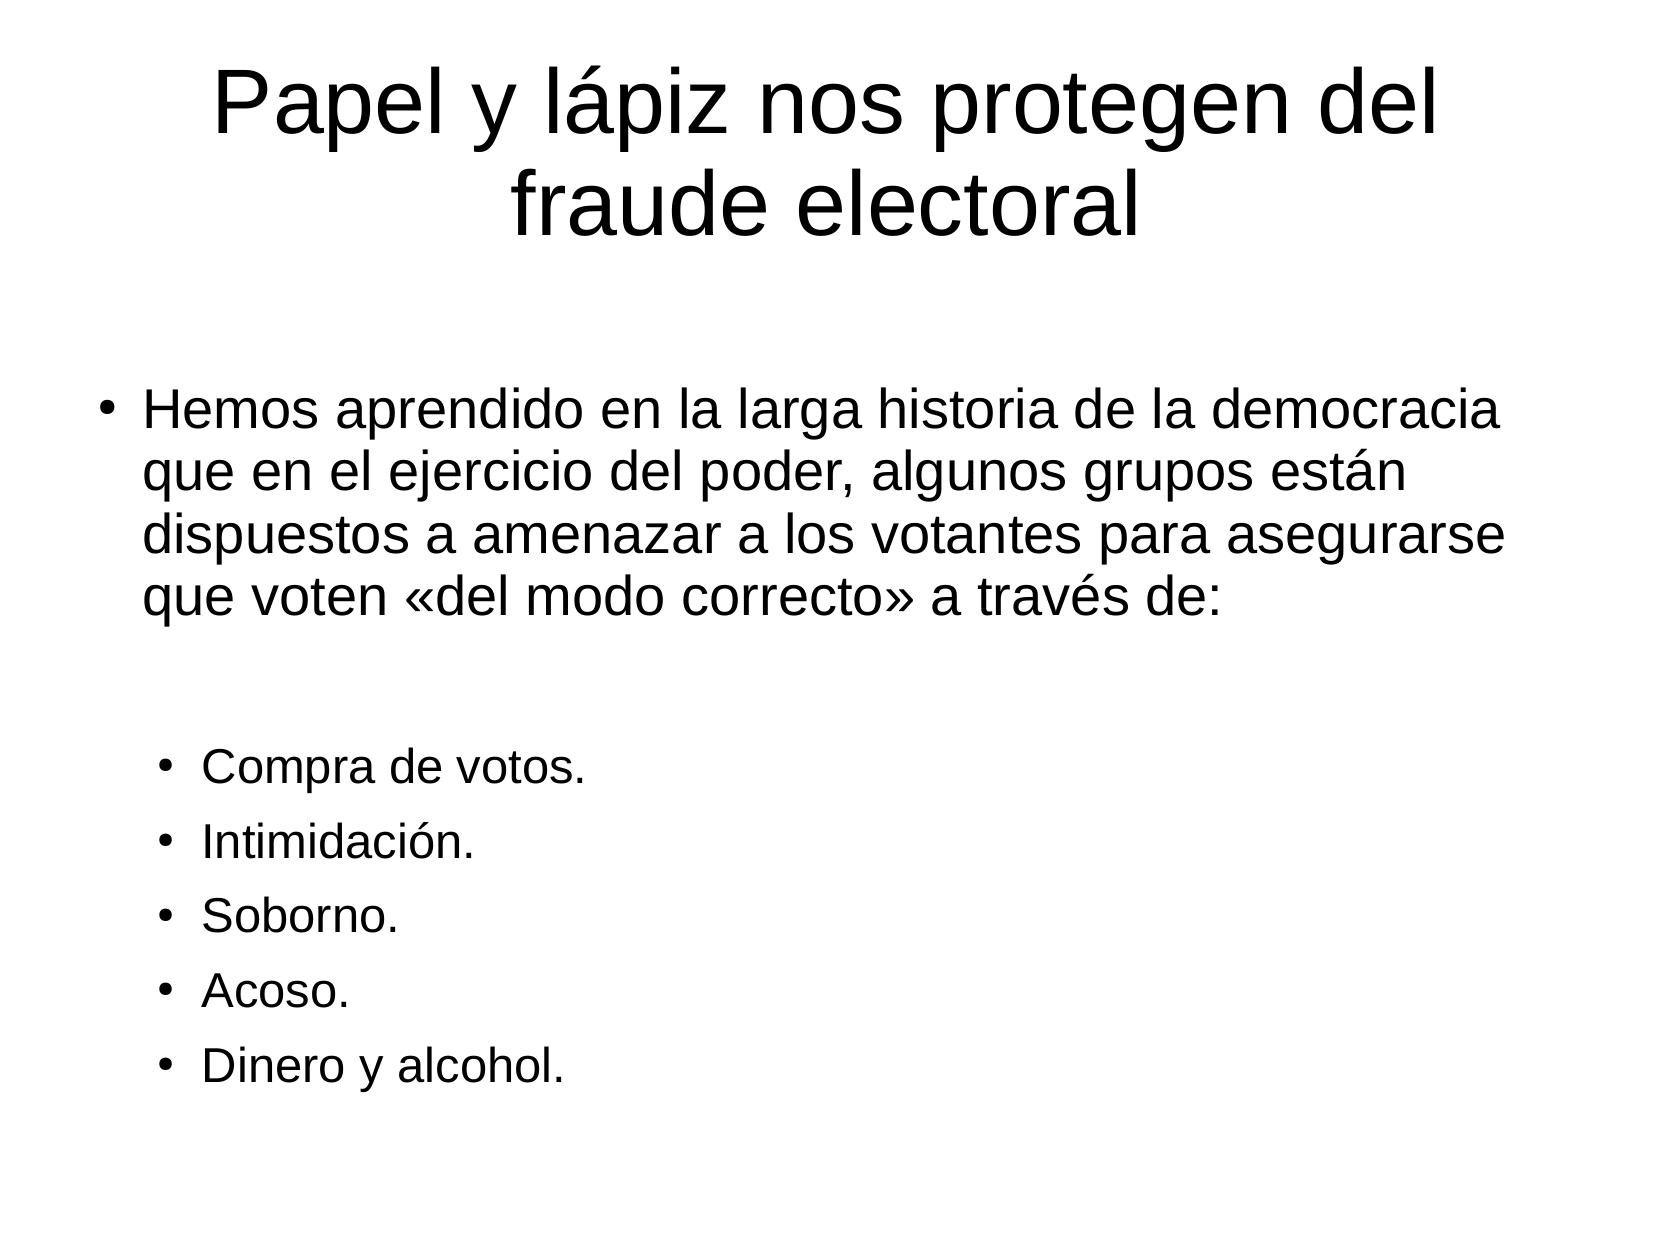

# Papel y lápiz nos protegen del fraude electoral
Hemos aprendido en la larga historia de la democracia que en el ejercicio del poder, algunos grupos están dispuestos a amenazar a los votantes para asegurarse que voten «del modo correcto» a través de:
Compra de votos.
Intimidación.
Soborno.
Acoso.
Dinero y alcohol.